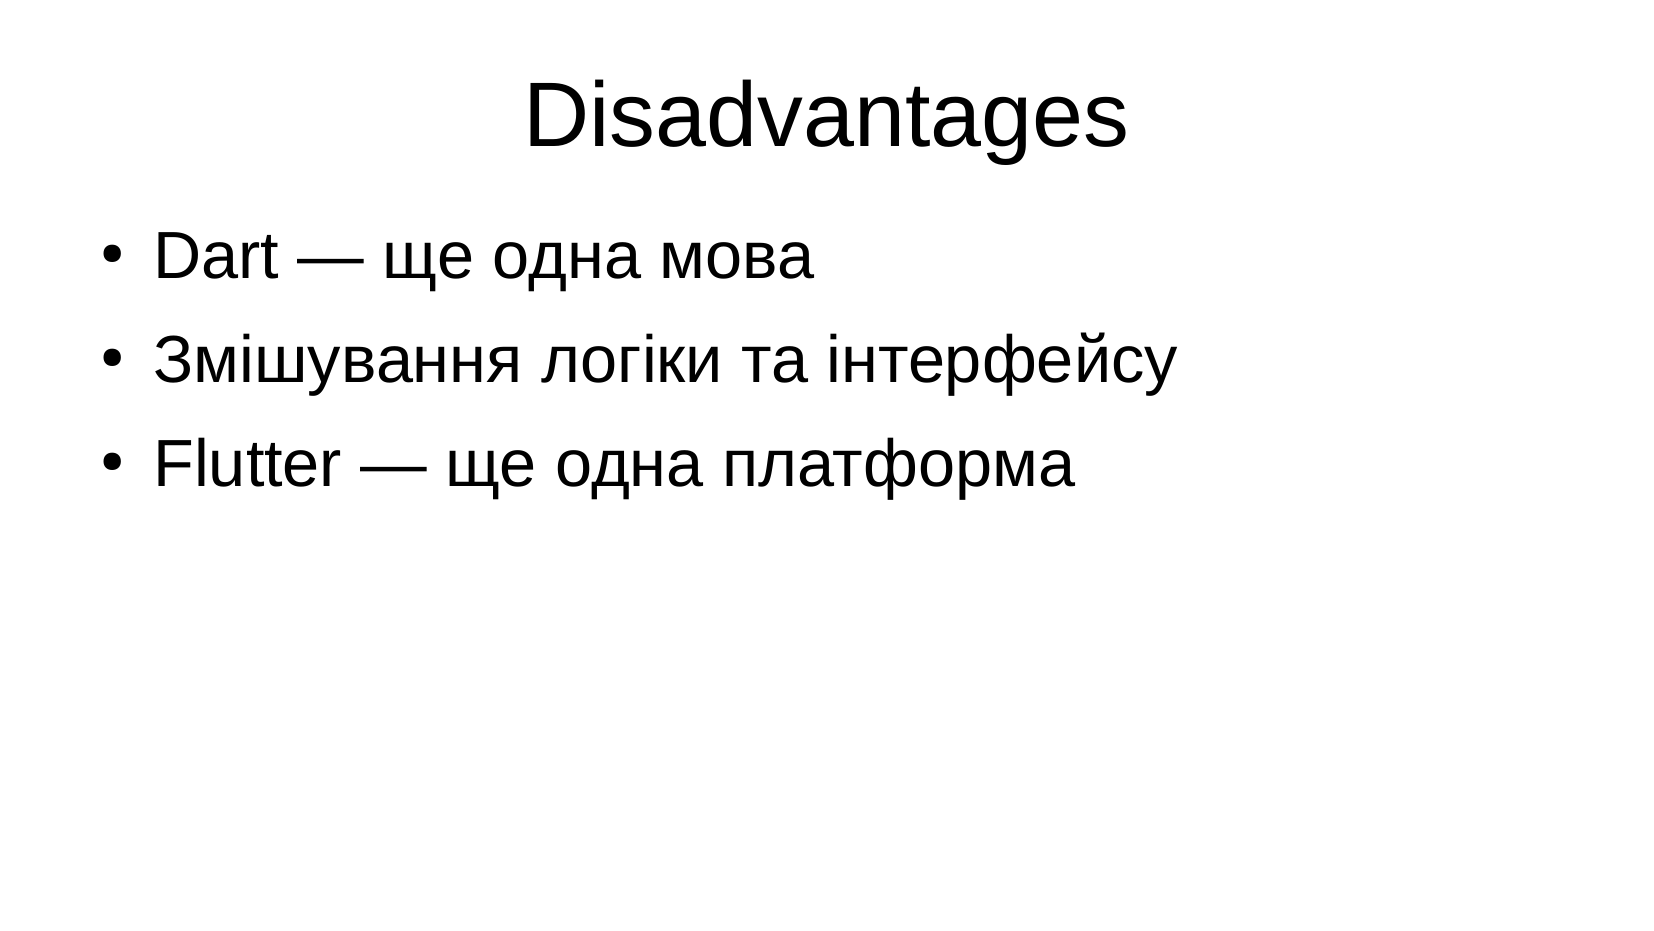

# Disadvantages
Dart — ще одна мова
Змішування логіки та інтерфейсу
Flutter — ще одна платформа